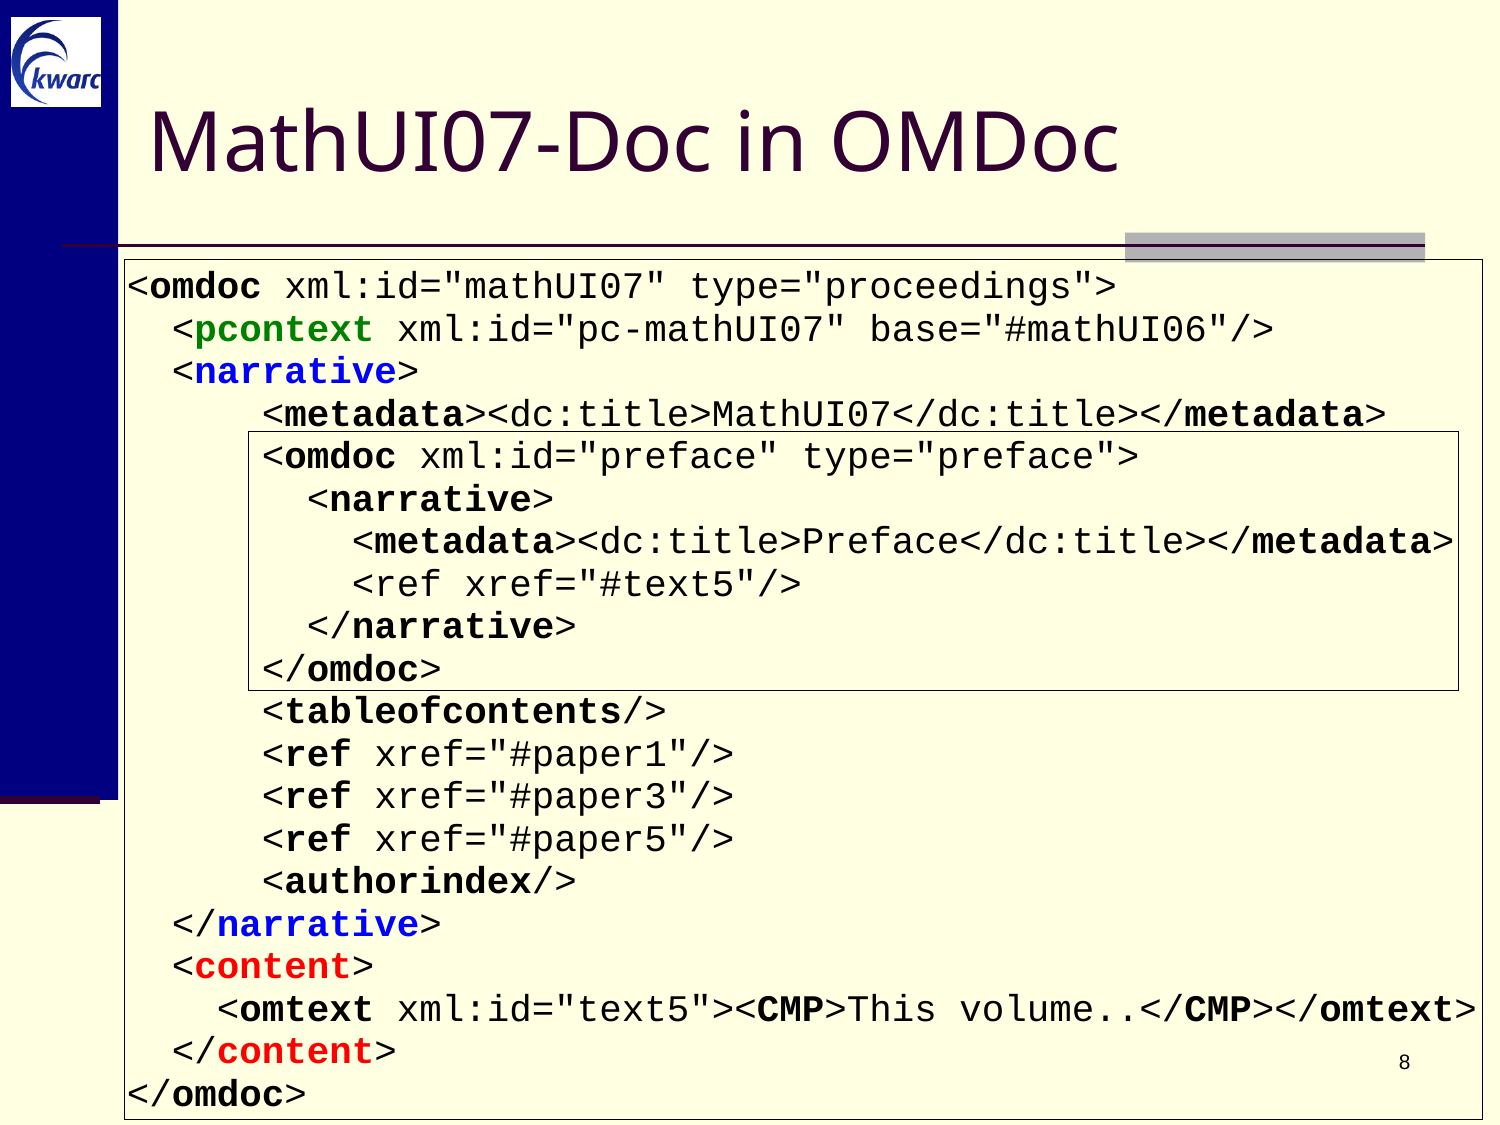

# MathUI07-Doc in OMDoc
<omdoc xml:id="mathUI07" type="proceedings">
 <pcontext xml:id="pc-mathUI07" base="#mathUI06"/>
 <narrative>
 <metadata><dc:title>MathUI07</dc:title></metadata>
 <omdoc xml:id="preface" type="preface">
 <narrative>
 <metadata><dc:title>Preface</dc:title></metadata>
 <ref xref="#text5"/>
 </narrative>
 </omdoc>
 <tableofcontents/>
 <ref xref="#paper1"/>
 <ref xref="#paper3"/>
 <ref xref="#paper5"/>
 <authorindex/>
 </narrative>
 <content>
 <omtext xml:id="text5"><CMP>This volume..</CMP></omtext>
 </content>
</omdoc>
8